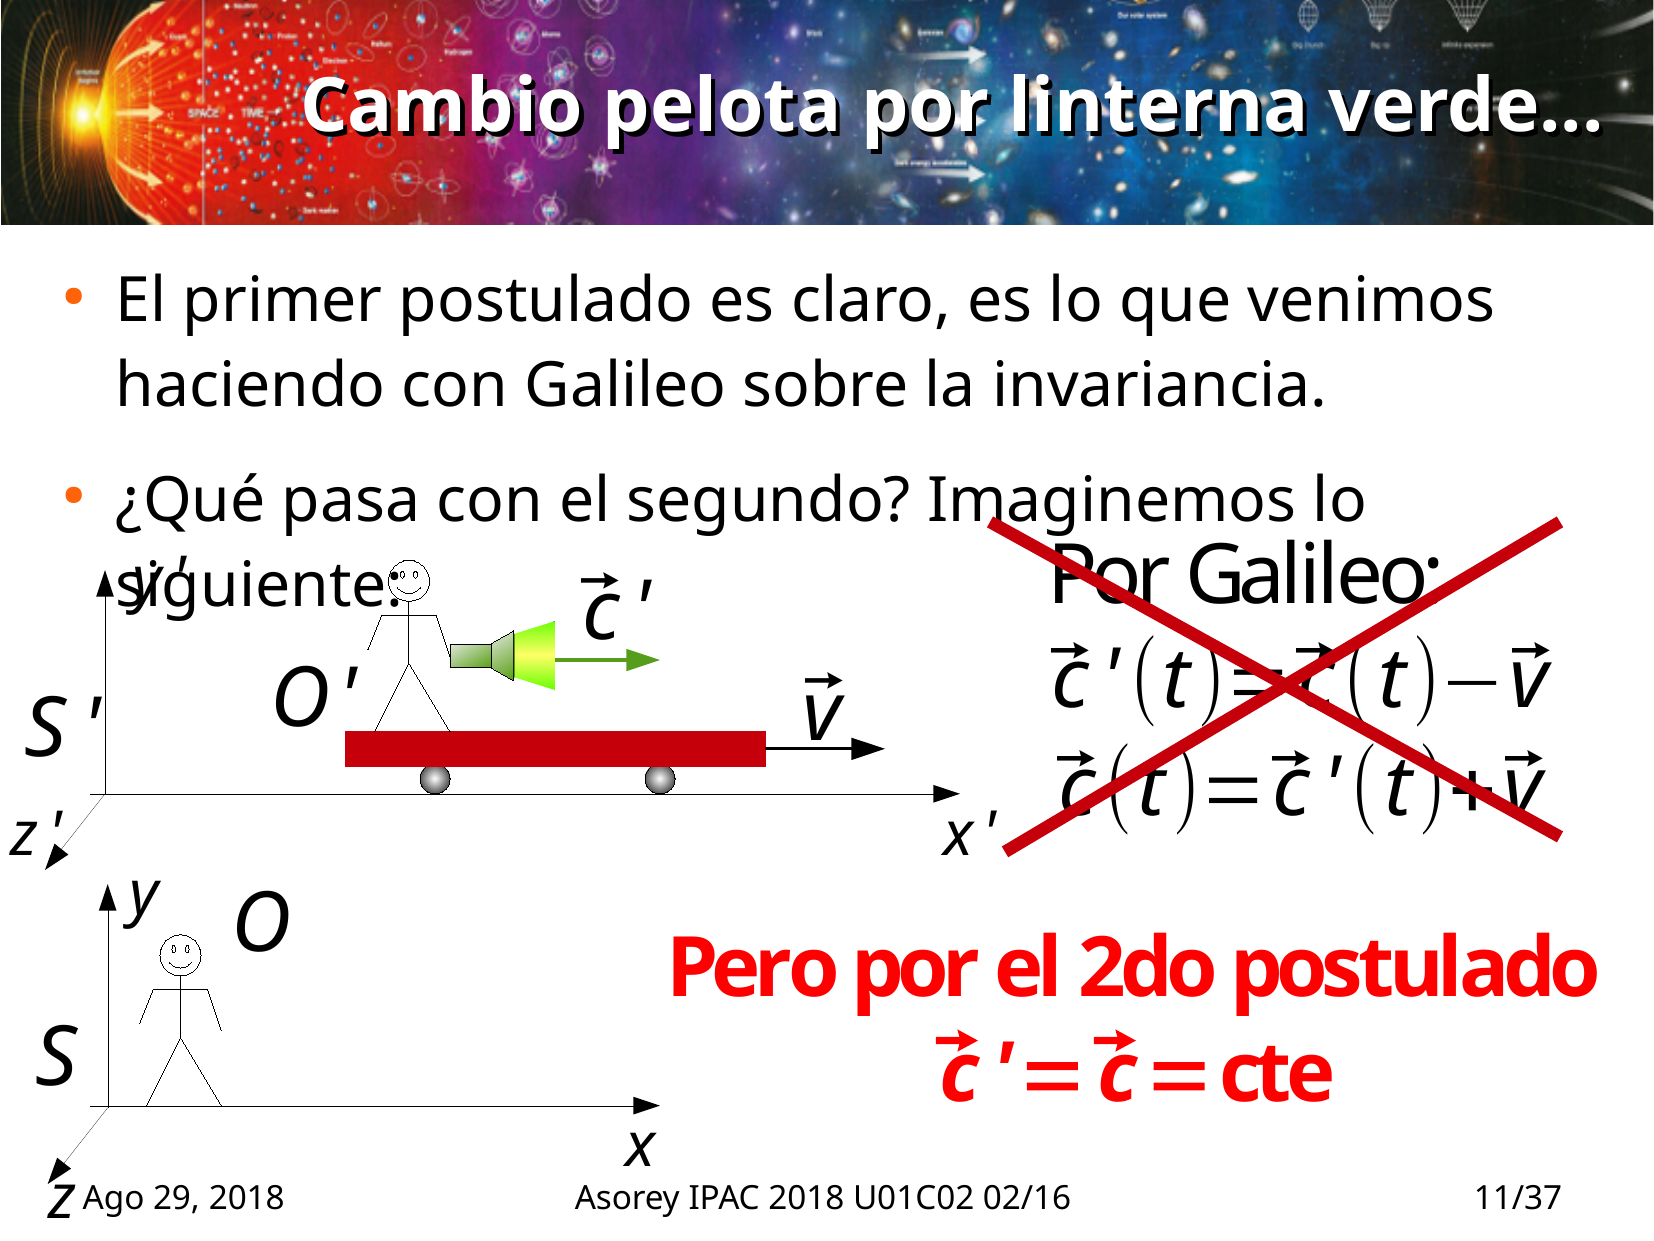

# Cambio pelota por linterna verde...
El primer postulado es claro, es lo que venimos haciendo con Galileo sobre la invariancia.
¿Qué pasa con el segundo? Imaginemos lo siguiente:
Ago 29, 2018
Asorey IPAC 2018 U01C02 02/16
11